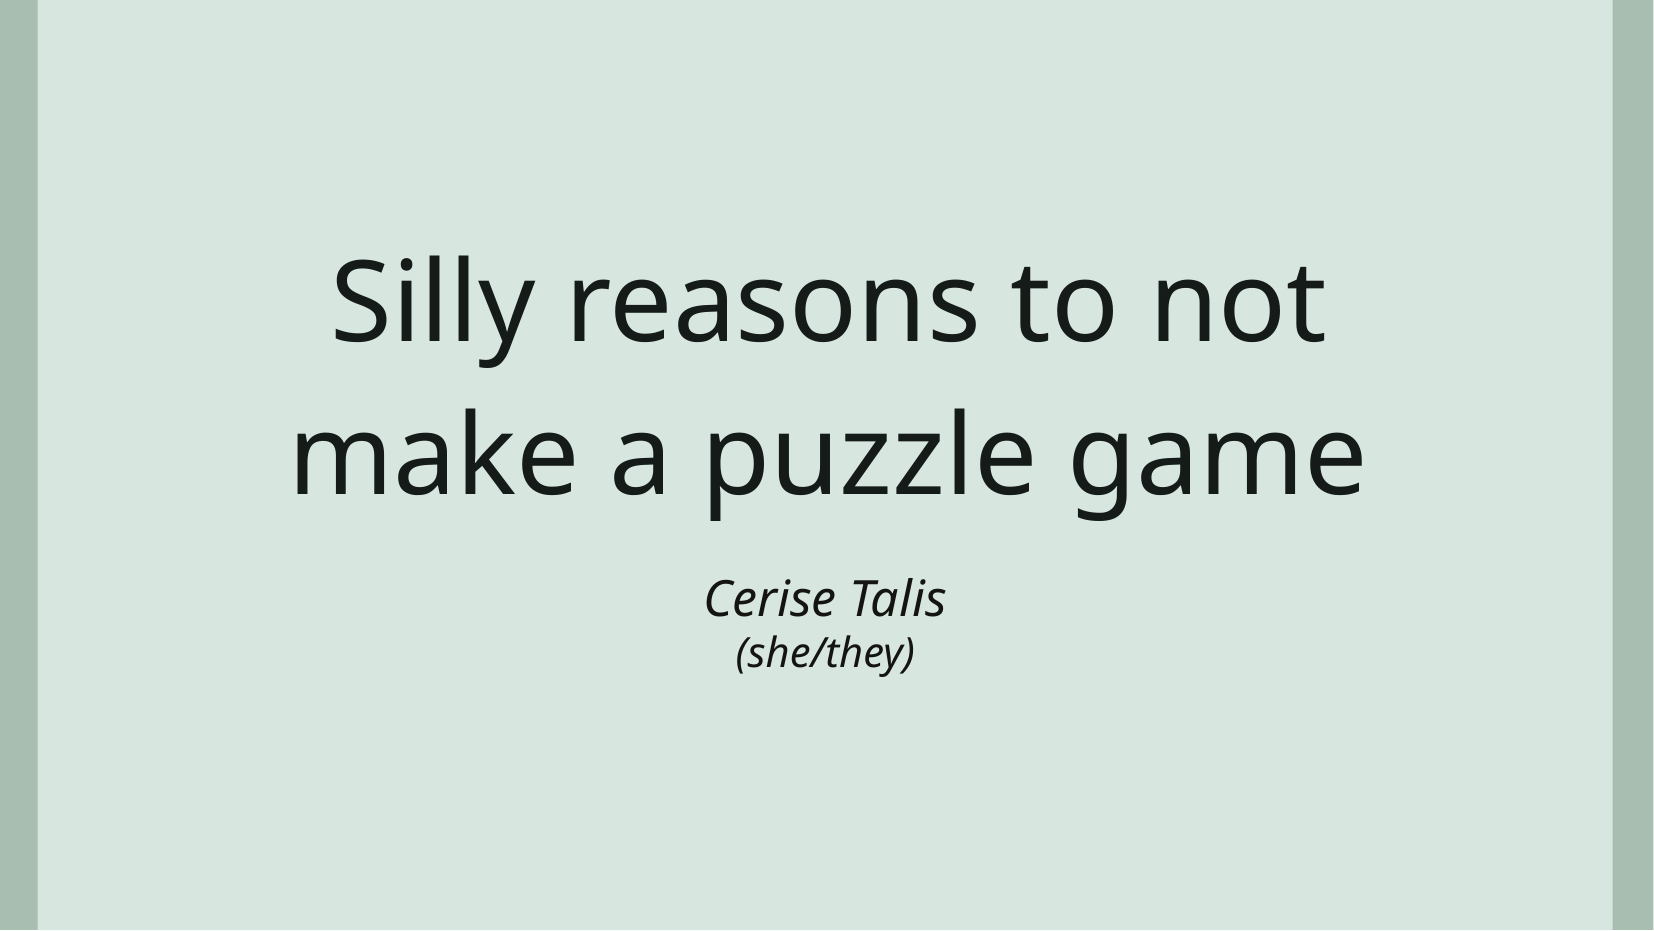

# Silly reasons to not make a puzzle game
Cerise Talis
(she/they)